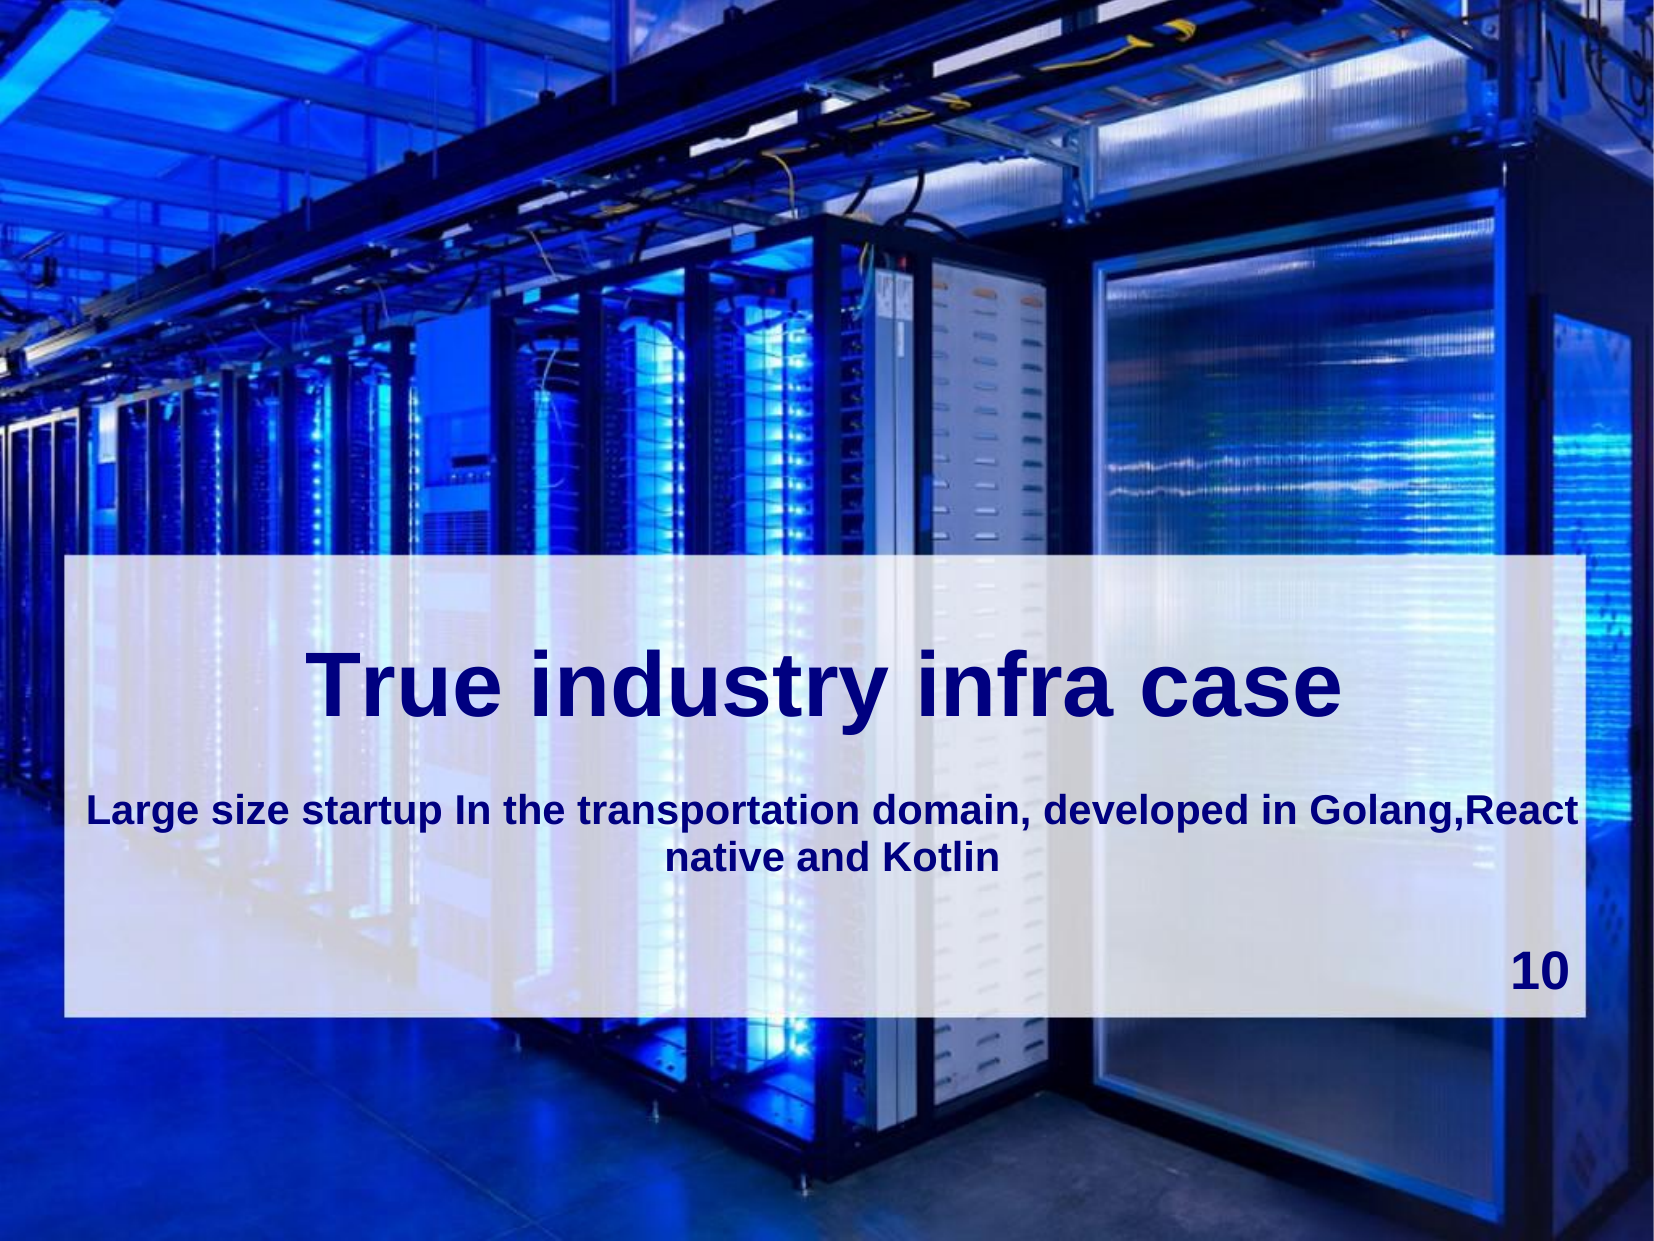

True industry infra case
Large size startup In the transportation domain, developed in Golang,React native and Kotlin
10